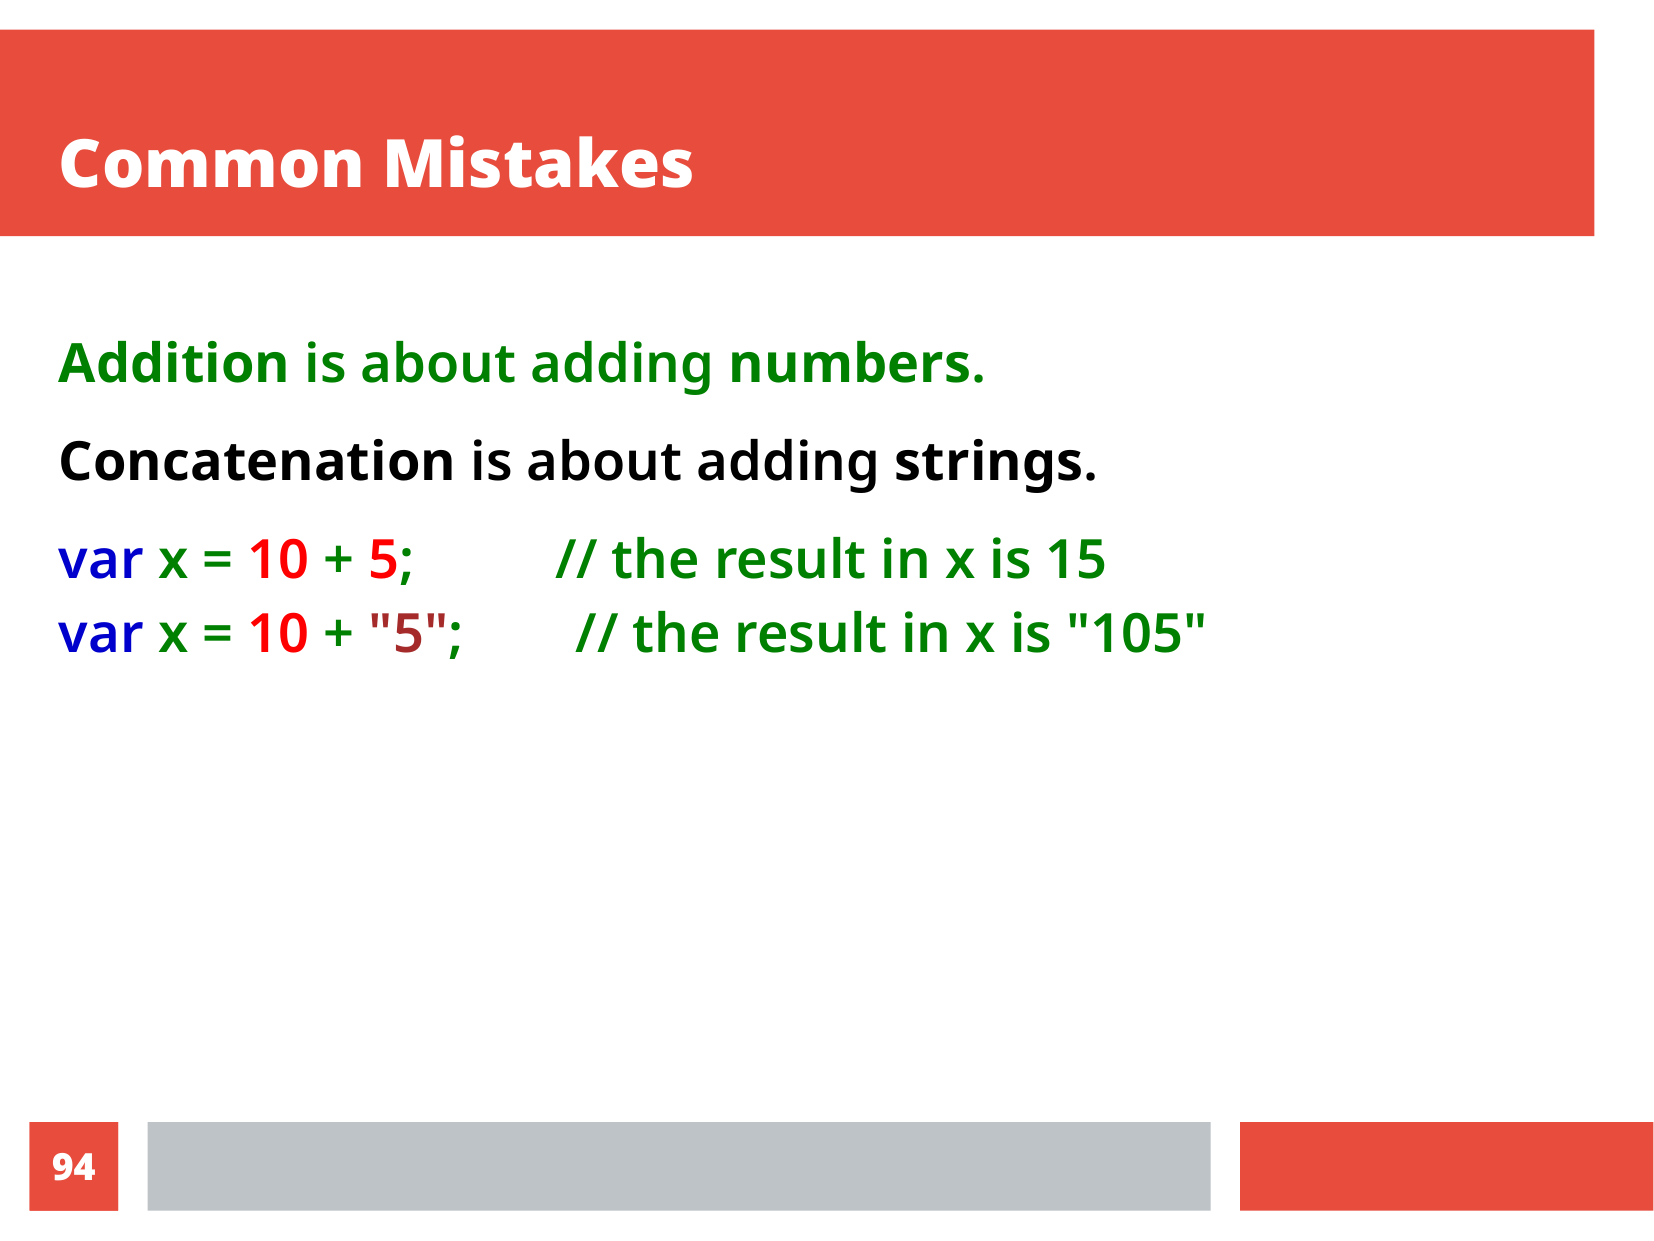

# Common Mistakes
Addition is about adding numbers.
Concatenation is about adding strings.
var x = 10 + 5;          // the result in x is 15
var x = 10 + "5";        // the result in x is "105"
94